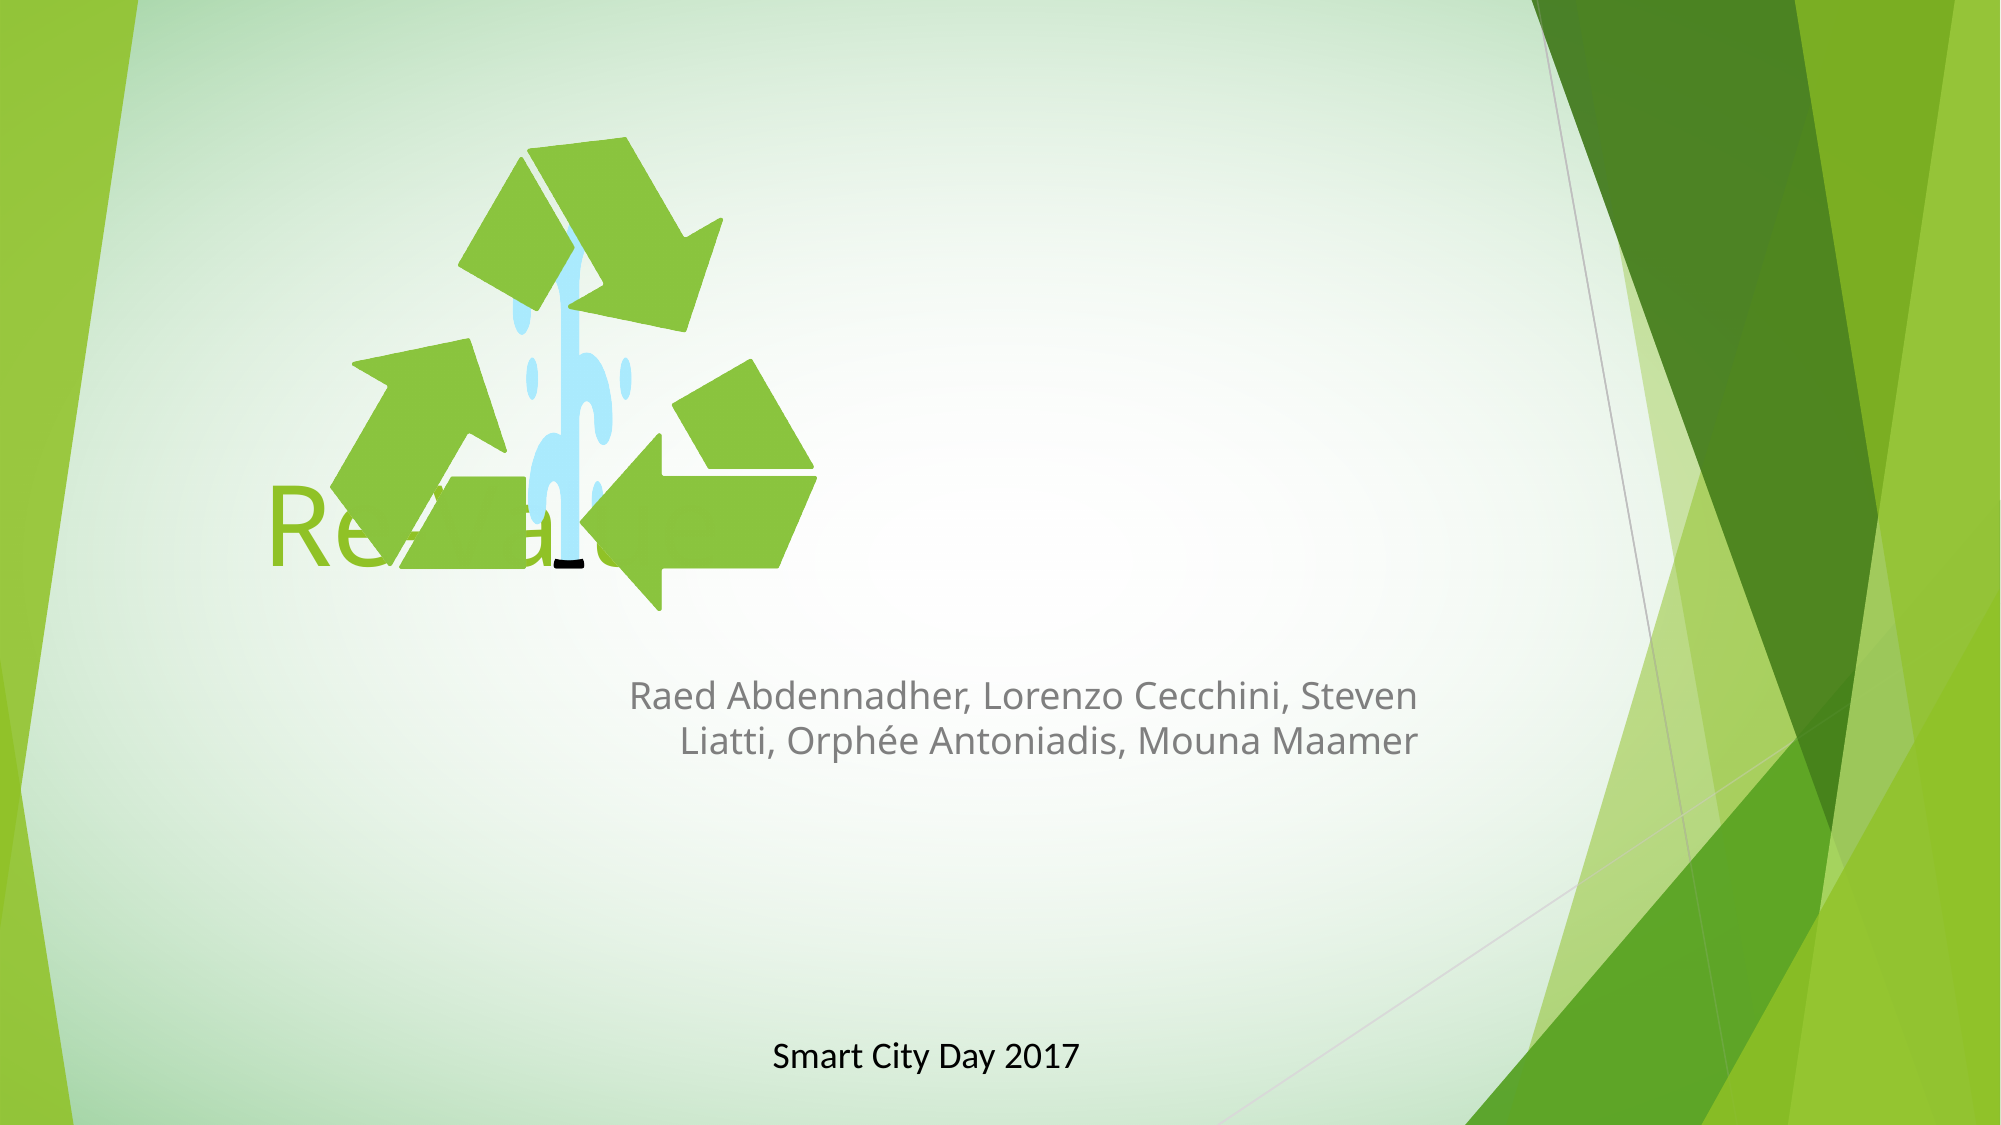

# Re-Value
Raed Abdennadher, Lorenzo Cecchini, Steven Liatti, Orphée Antoniadis, Mouna Maamer
Smart City Day 2017